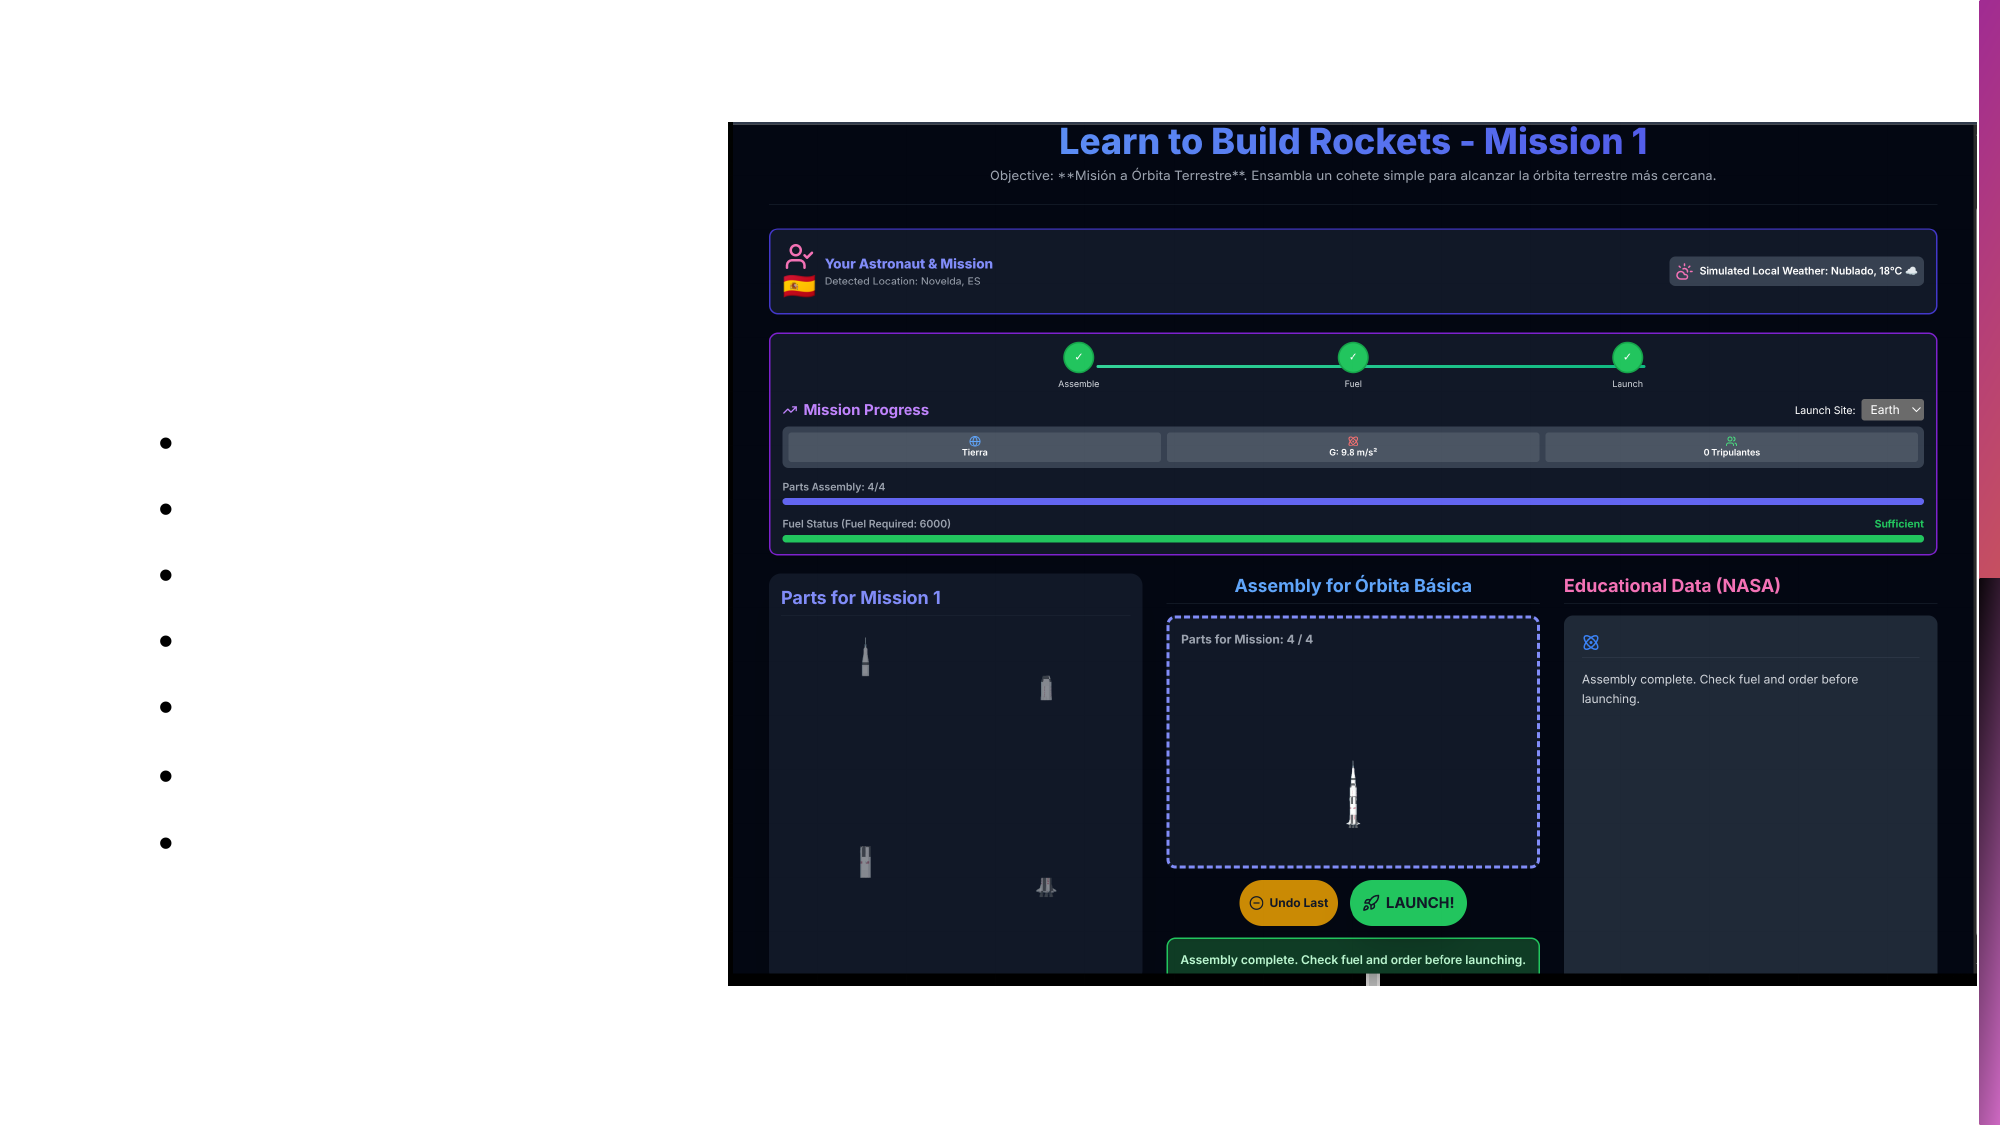

# Guided learning process.
Interactive
Dynamic
Focused learning
Gamified
Error-based learning